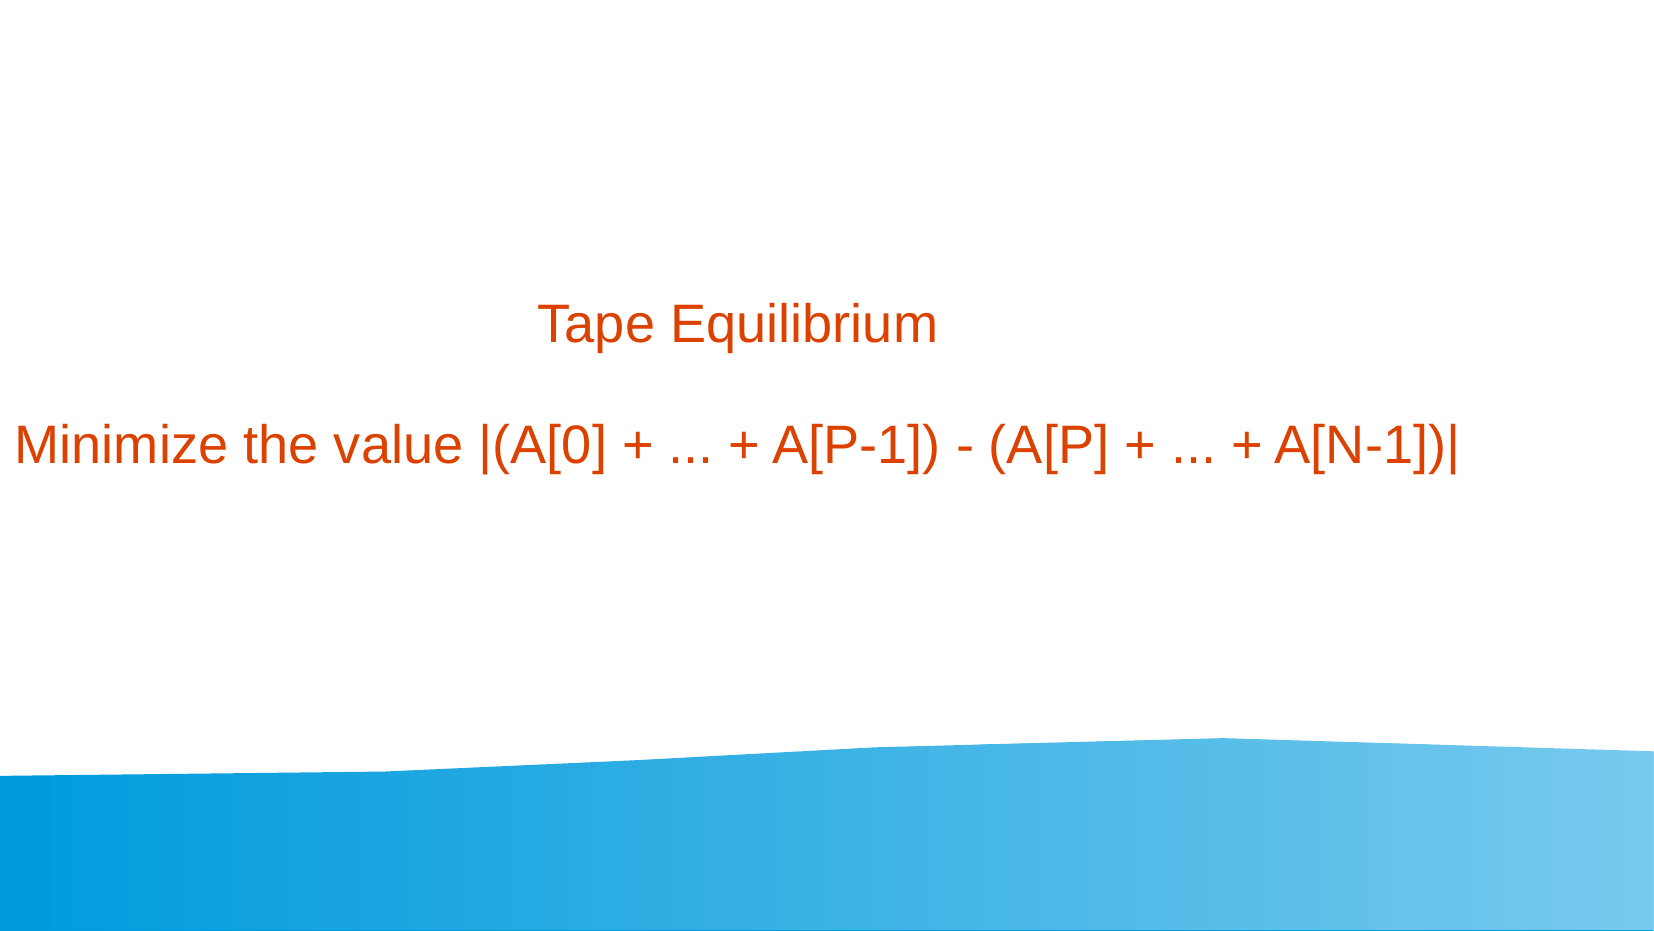

# Tape Equilibrium Minimize the value |(A[0] + ... + A[P-1]) - (A[P] + ... + A[N-1])|